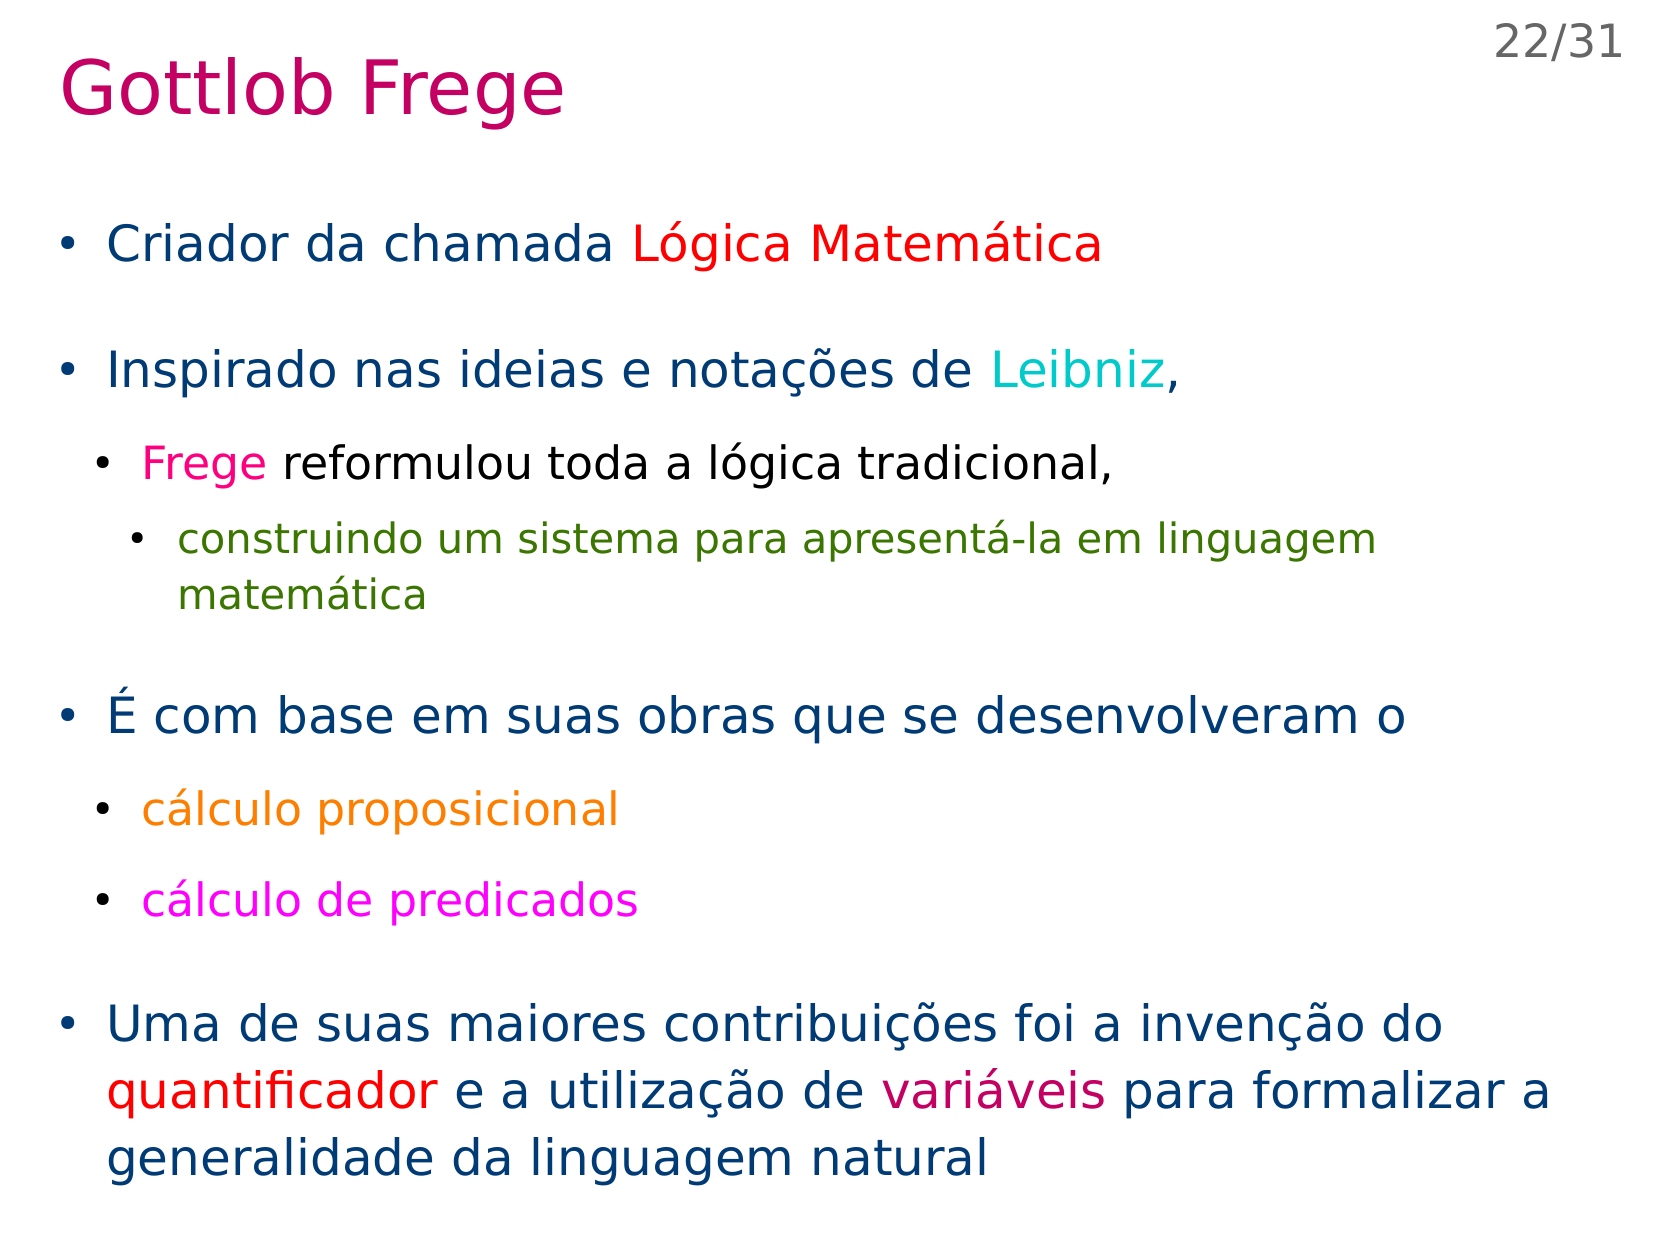

22
# Gottlob Frege
Criador da chamada Lógica Matemática
Inspirado nas ideias e notações de Leibniz,
Frege reformulou toda a lógica tradicional,
construindo um sistema para apresentá-la em linguagem matemática
É com base em suas obras que se desenvolveram o
cálculo proposicional
cálculo de predicados
Uma de suas maiores contribuições foi a invenção do quantificador e a utilização de variáveis para formalizar a generalidade da linguagem natural